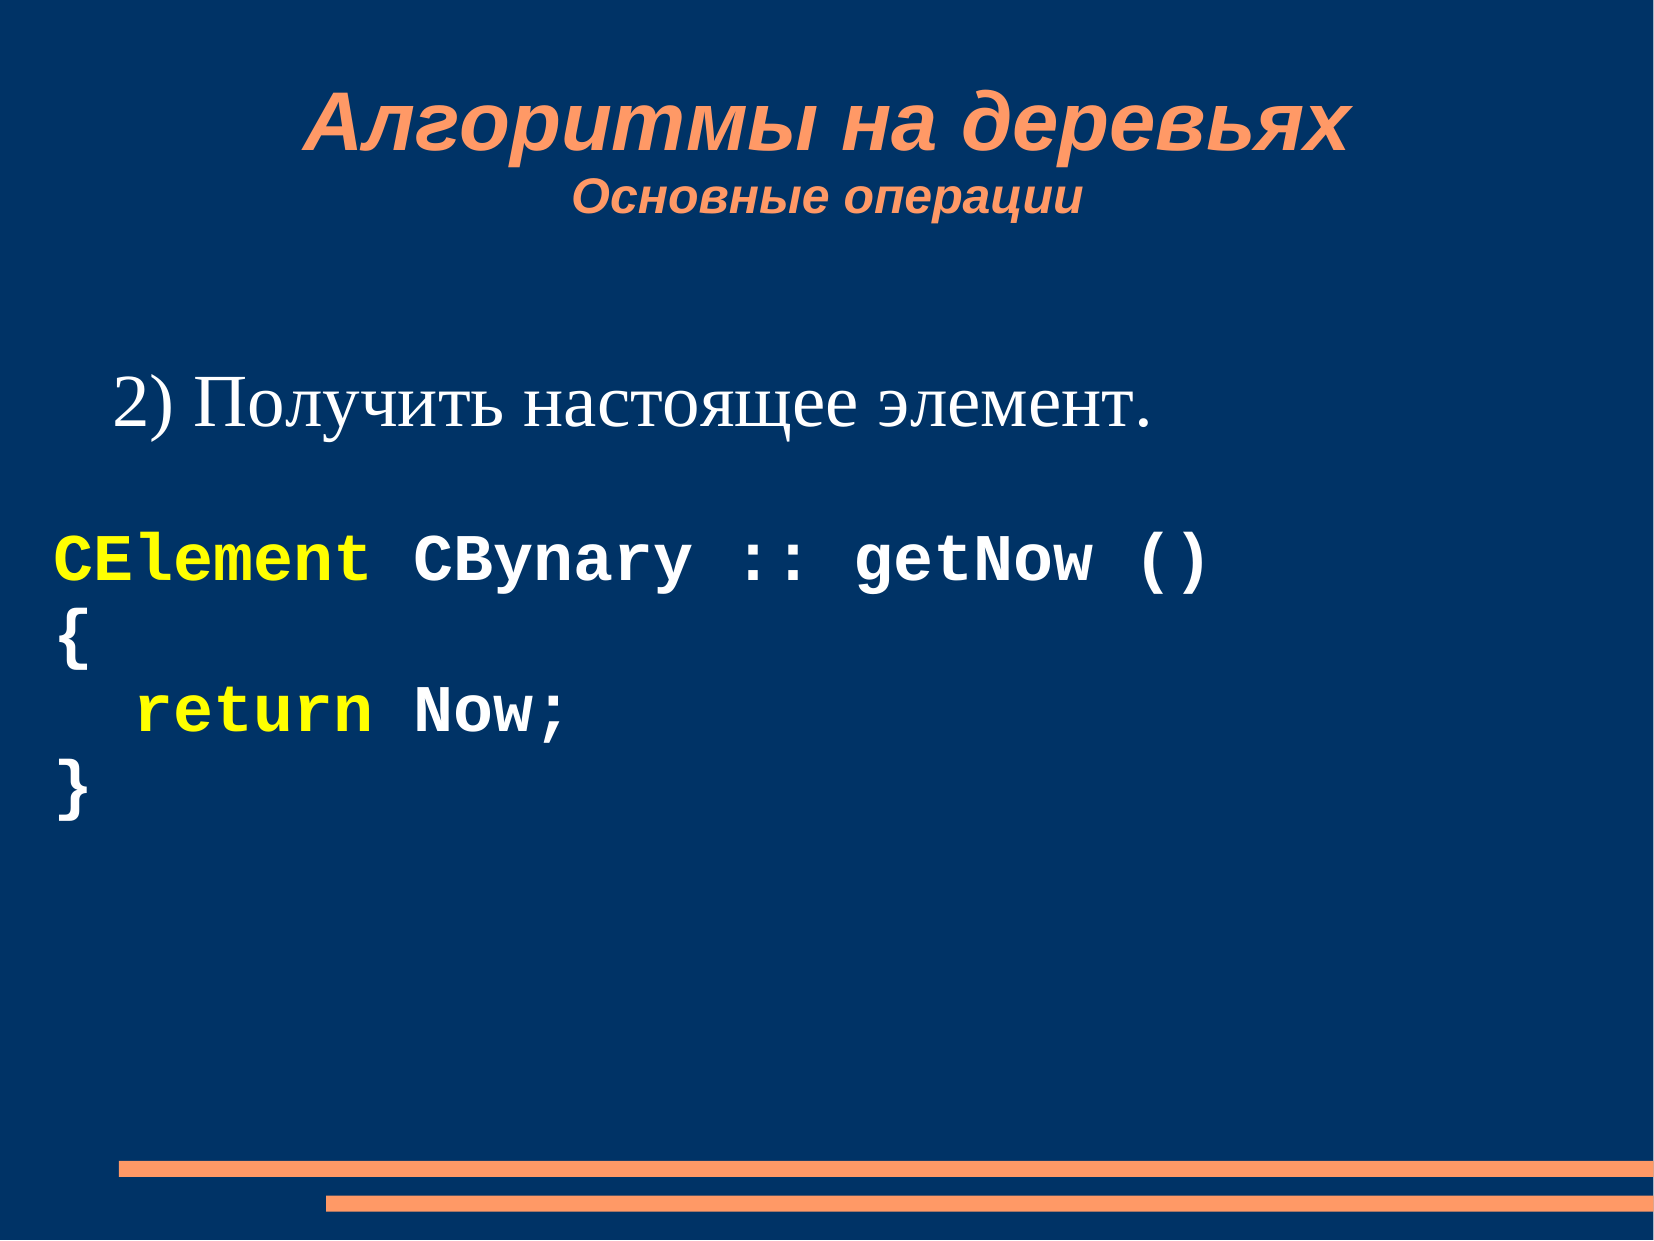

# Алгоритмы на деревьях Основные операции
2) Получить настоящее элемент.
CElement CBynary :: getNow ()
{
 return Now;
}